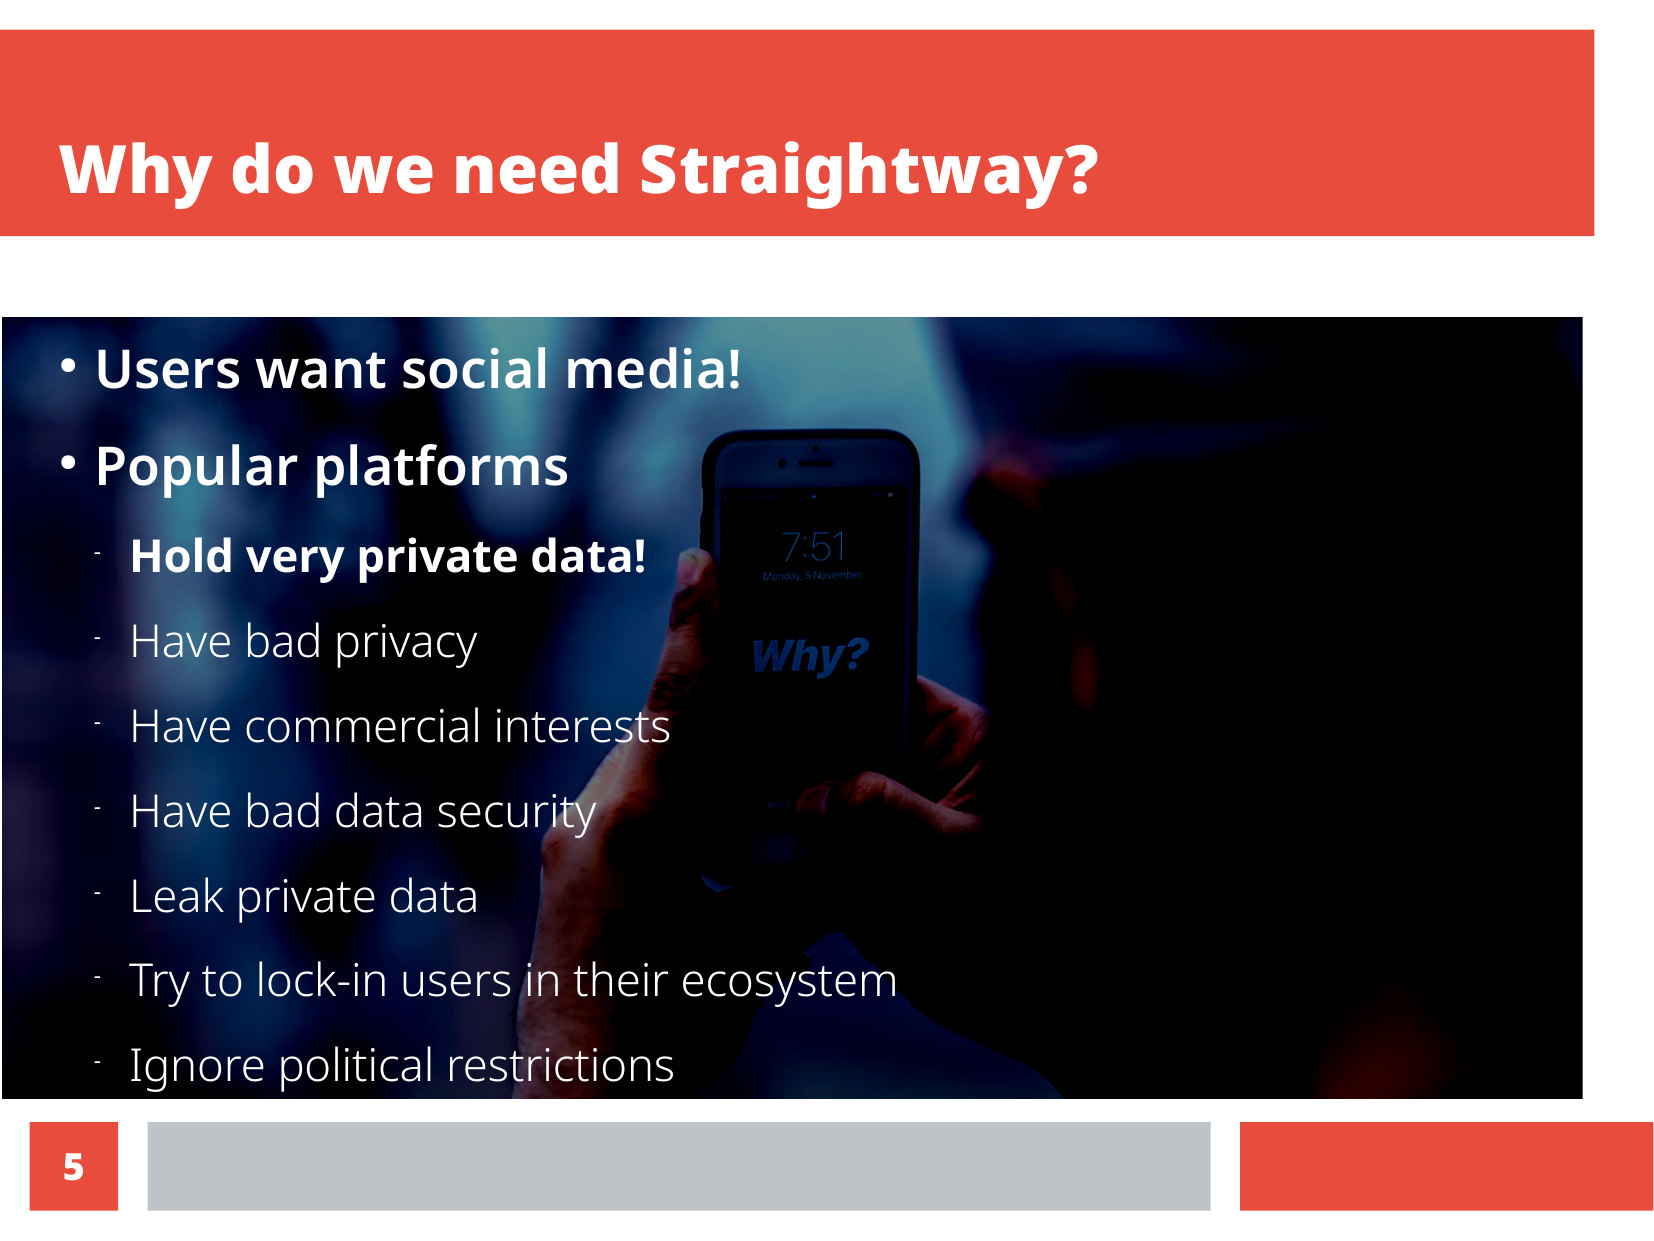

# Why do we need Straightway?
Users want social media!
Popular platforms
Hold very private data!
Have bad privacy
Have commercial interests
Have bad data security
Leak private data
Try to lock-in users in their ecosystem
Ignore political restrictions
5